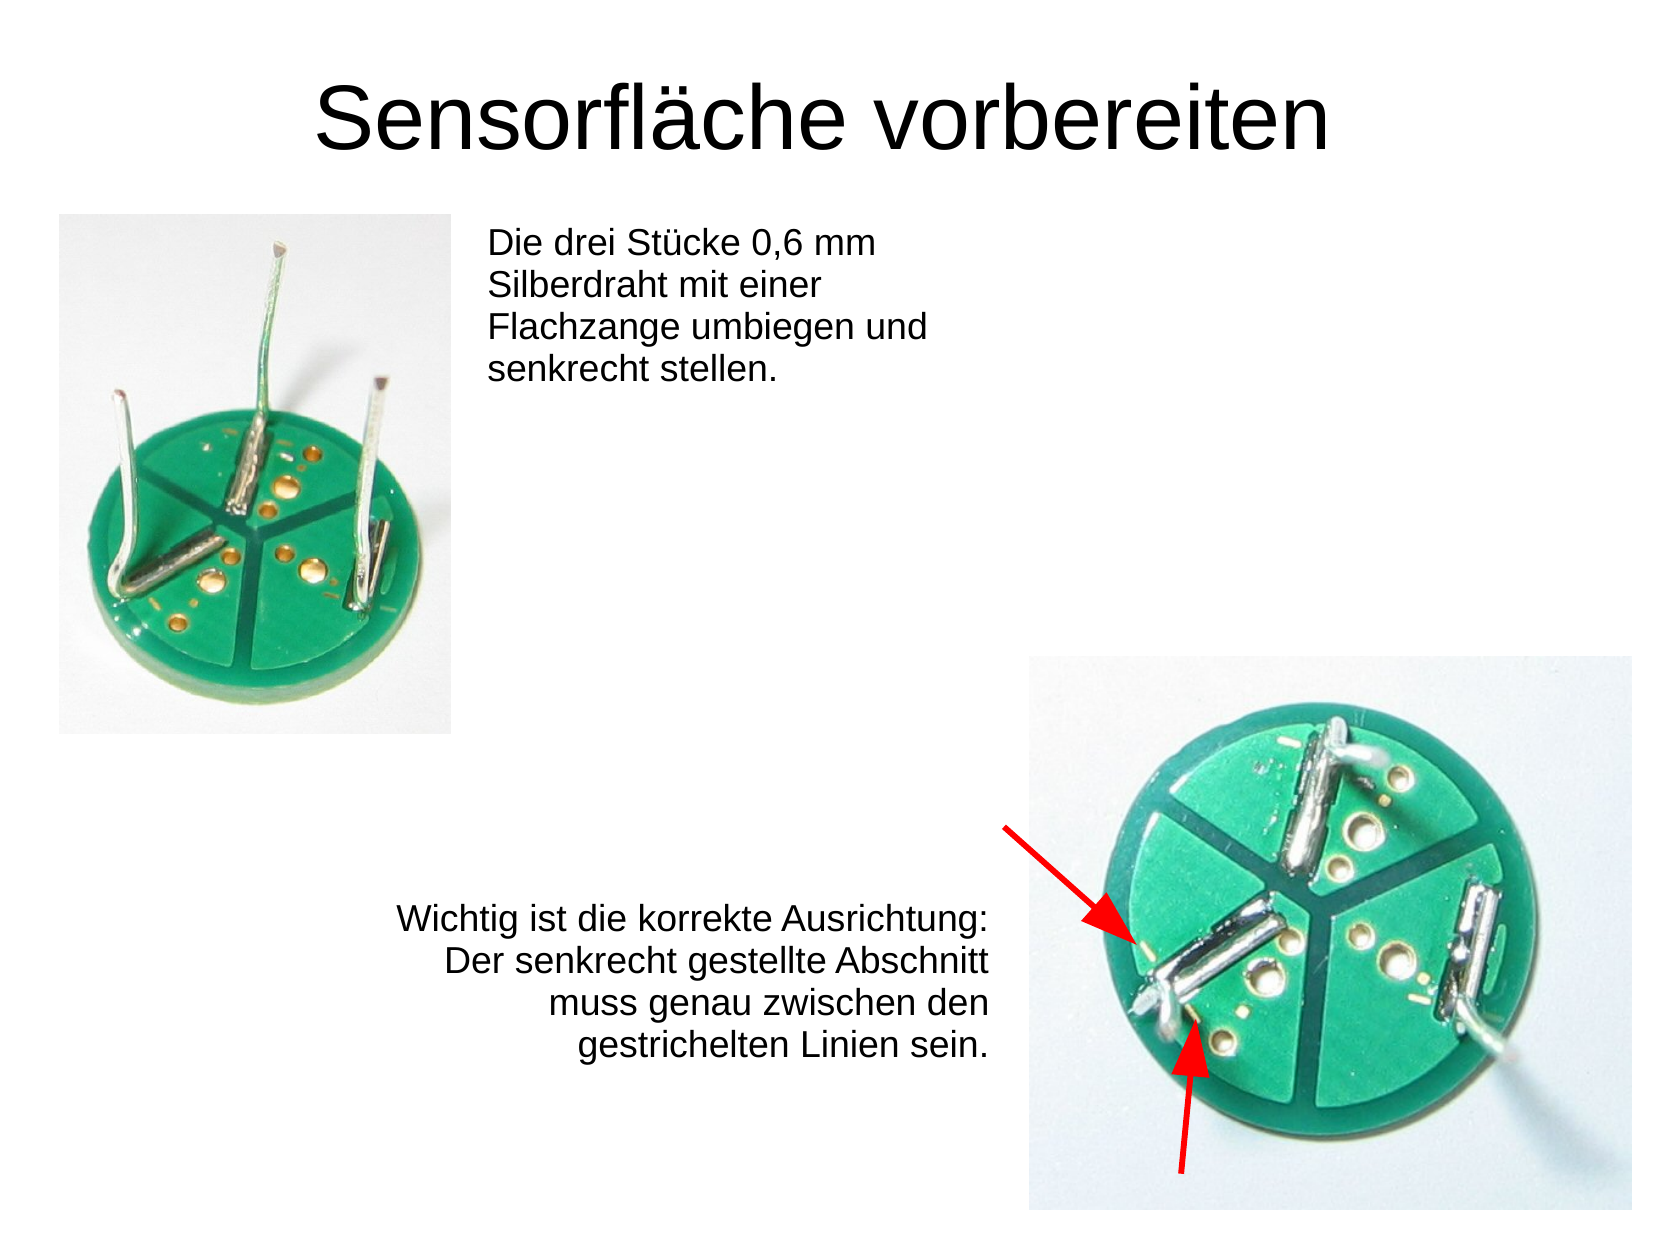

# Sensorfläche vorbereiten
Die drei Stücke 0,6 mm Silberdraht mit einer Flachzange umbiegen und senkrecht stellen.
Wichtig ist die korrekte Ausrichtung:
Der senkrecht gestellte Abschnitt muss genau zwischen den gestrichelten Linien sein.